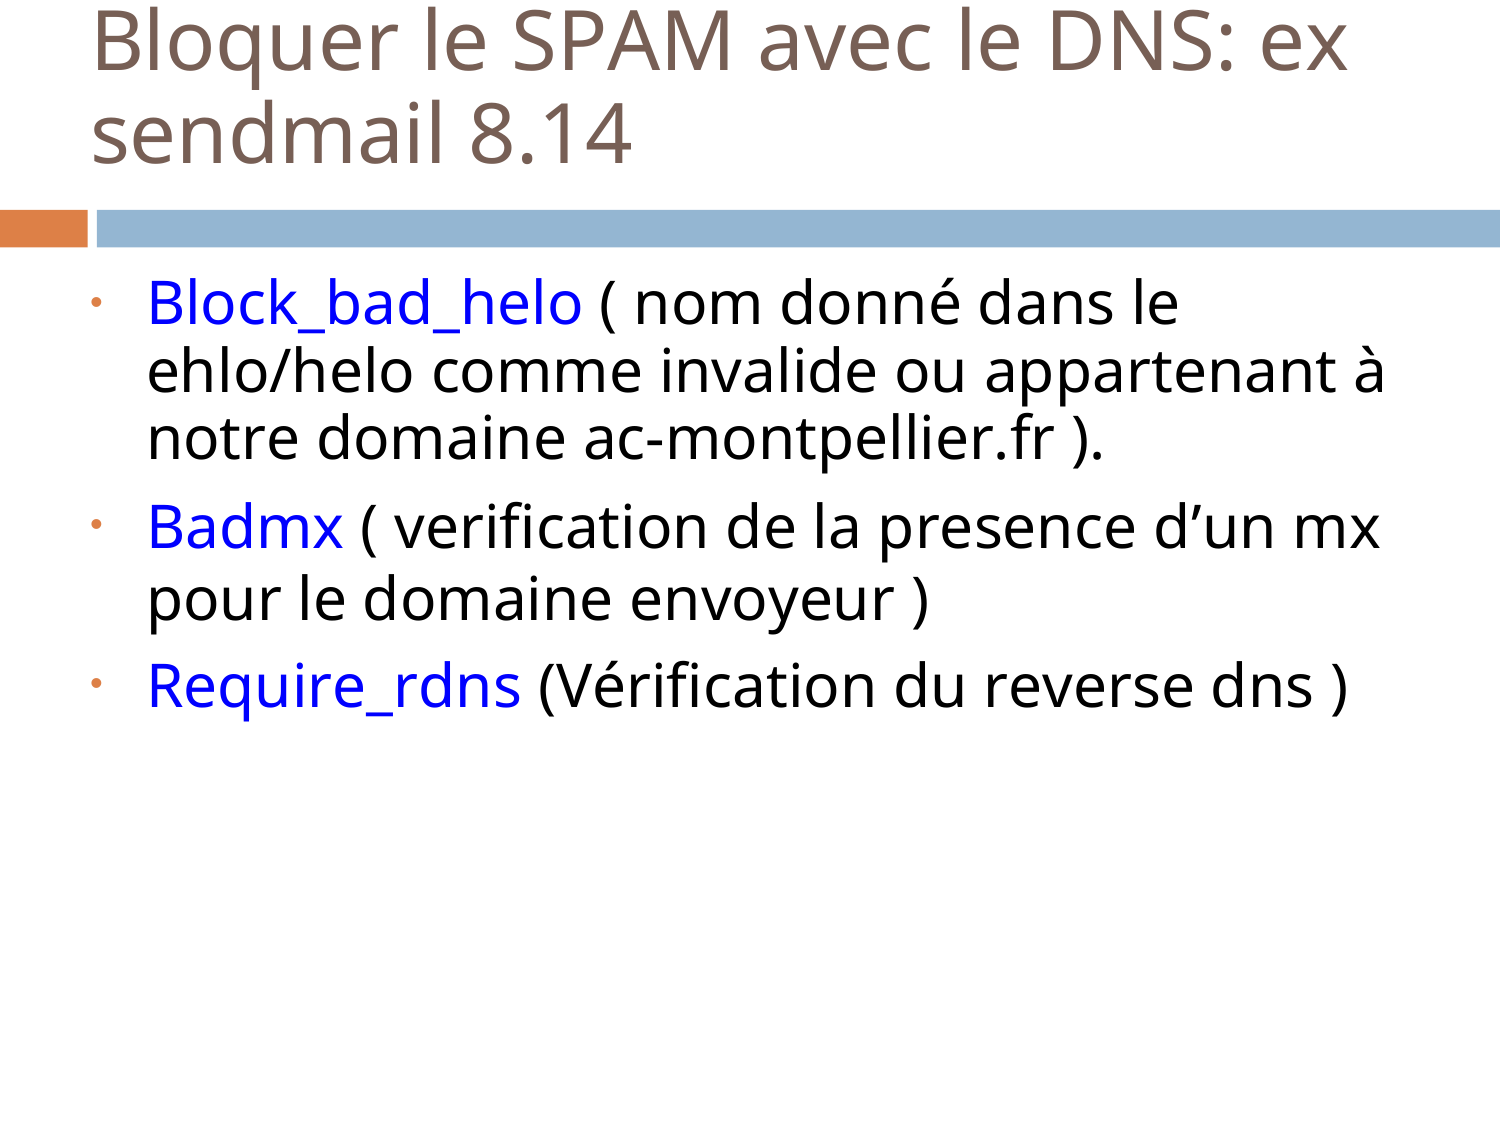

# Bloquer le SPAM avec le DNS: ex sendmail 8.14
Block_bad_helo ( nom donné dans le ehlo/helo comme invalide ou appartenant à notre domaine ac-montpellier.fr ).
Badmx ( verification de la presence d’un mx pour le domaine envoyeur )
Require_rdns (Vérification du reverse dns )